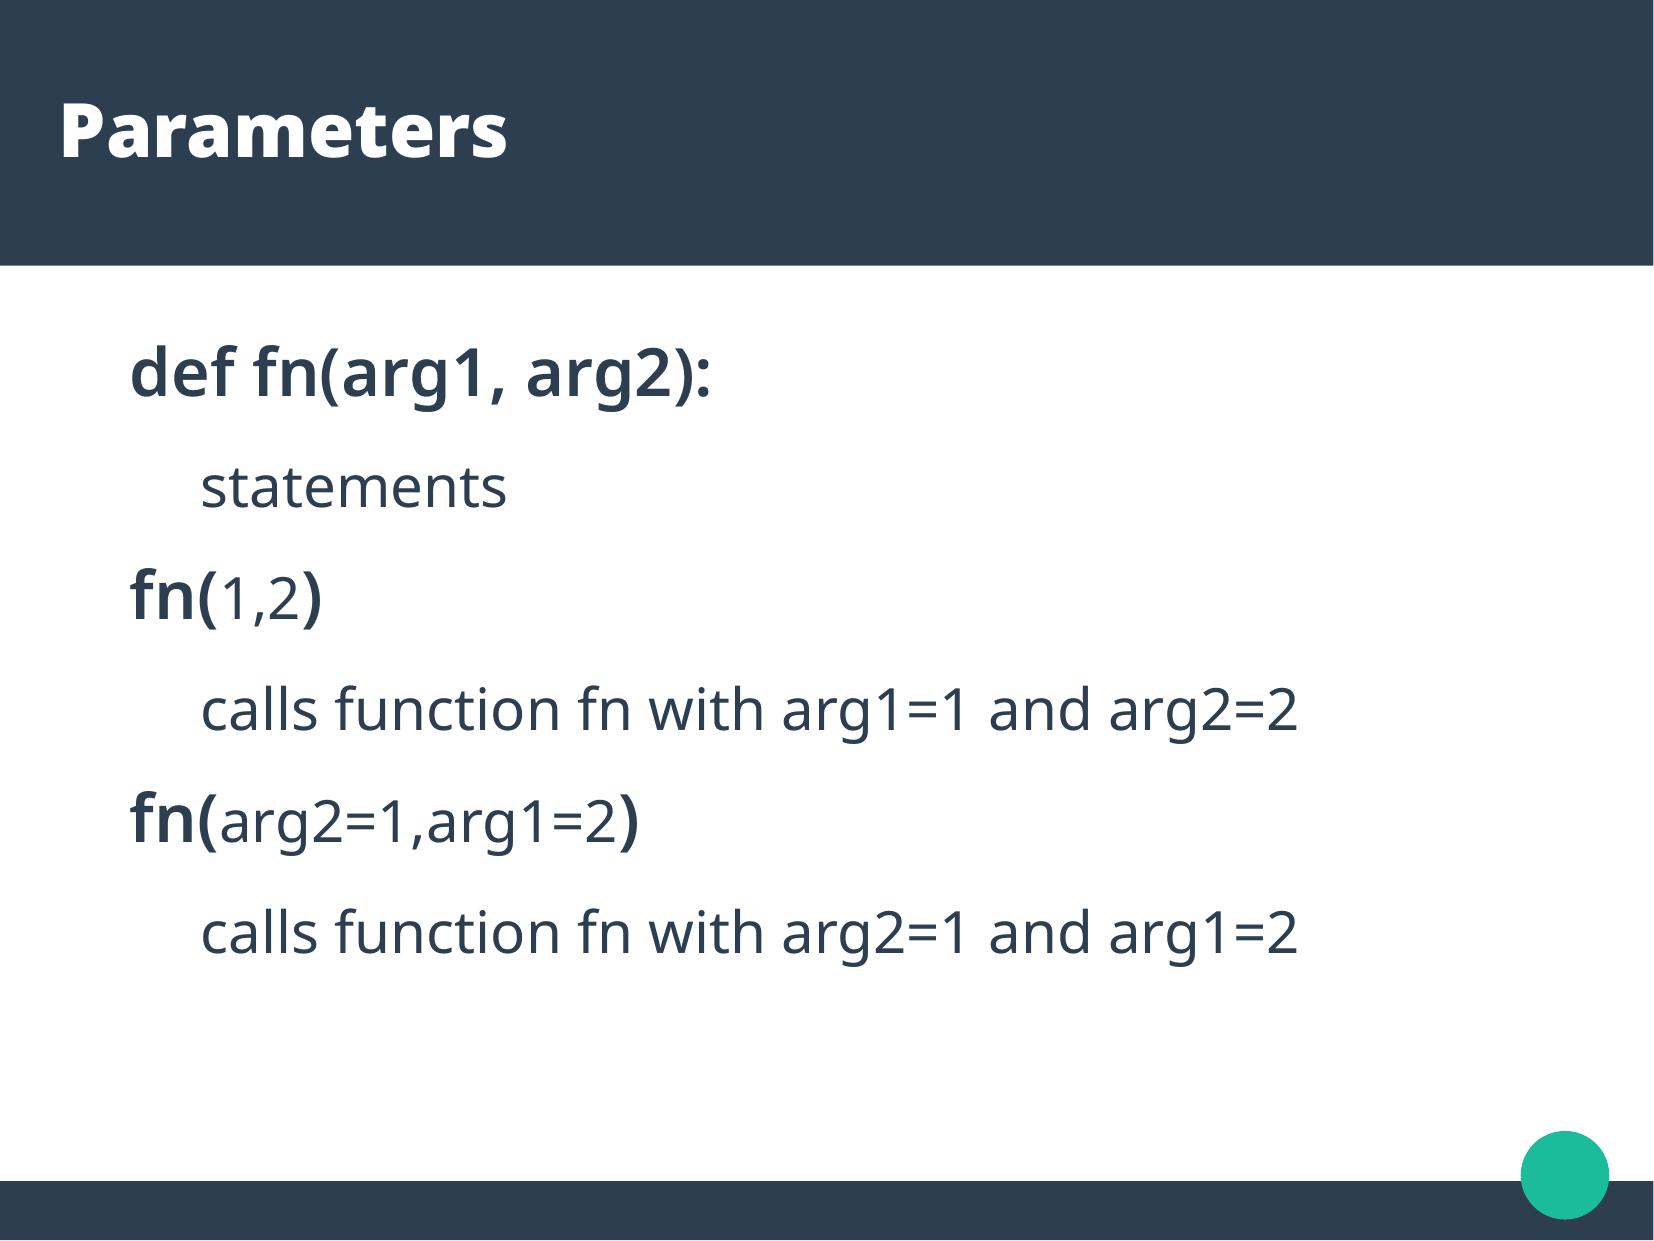

# Parameters
def fn(arg1, arg2):
statements
fn(1,2)
calls function fn with arg1=1 and arg2=2
fn(arg2=1,arg1=2)
calls function fn with arg2=1 and arg1=2